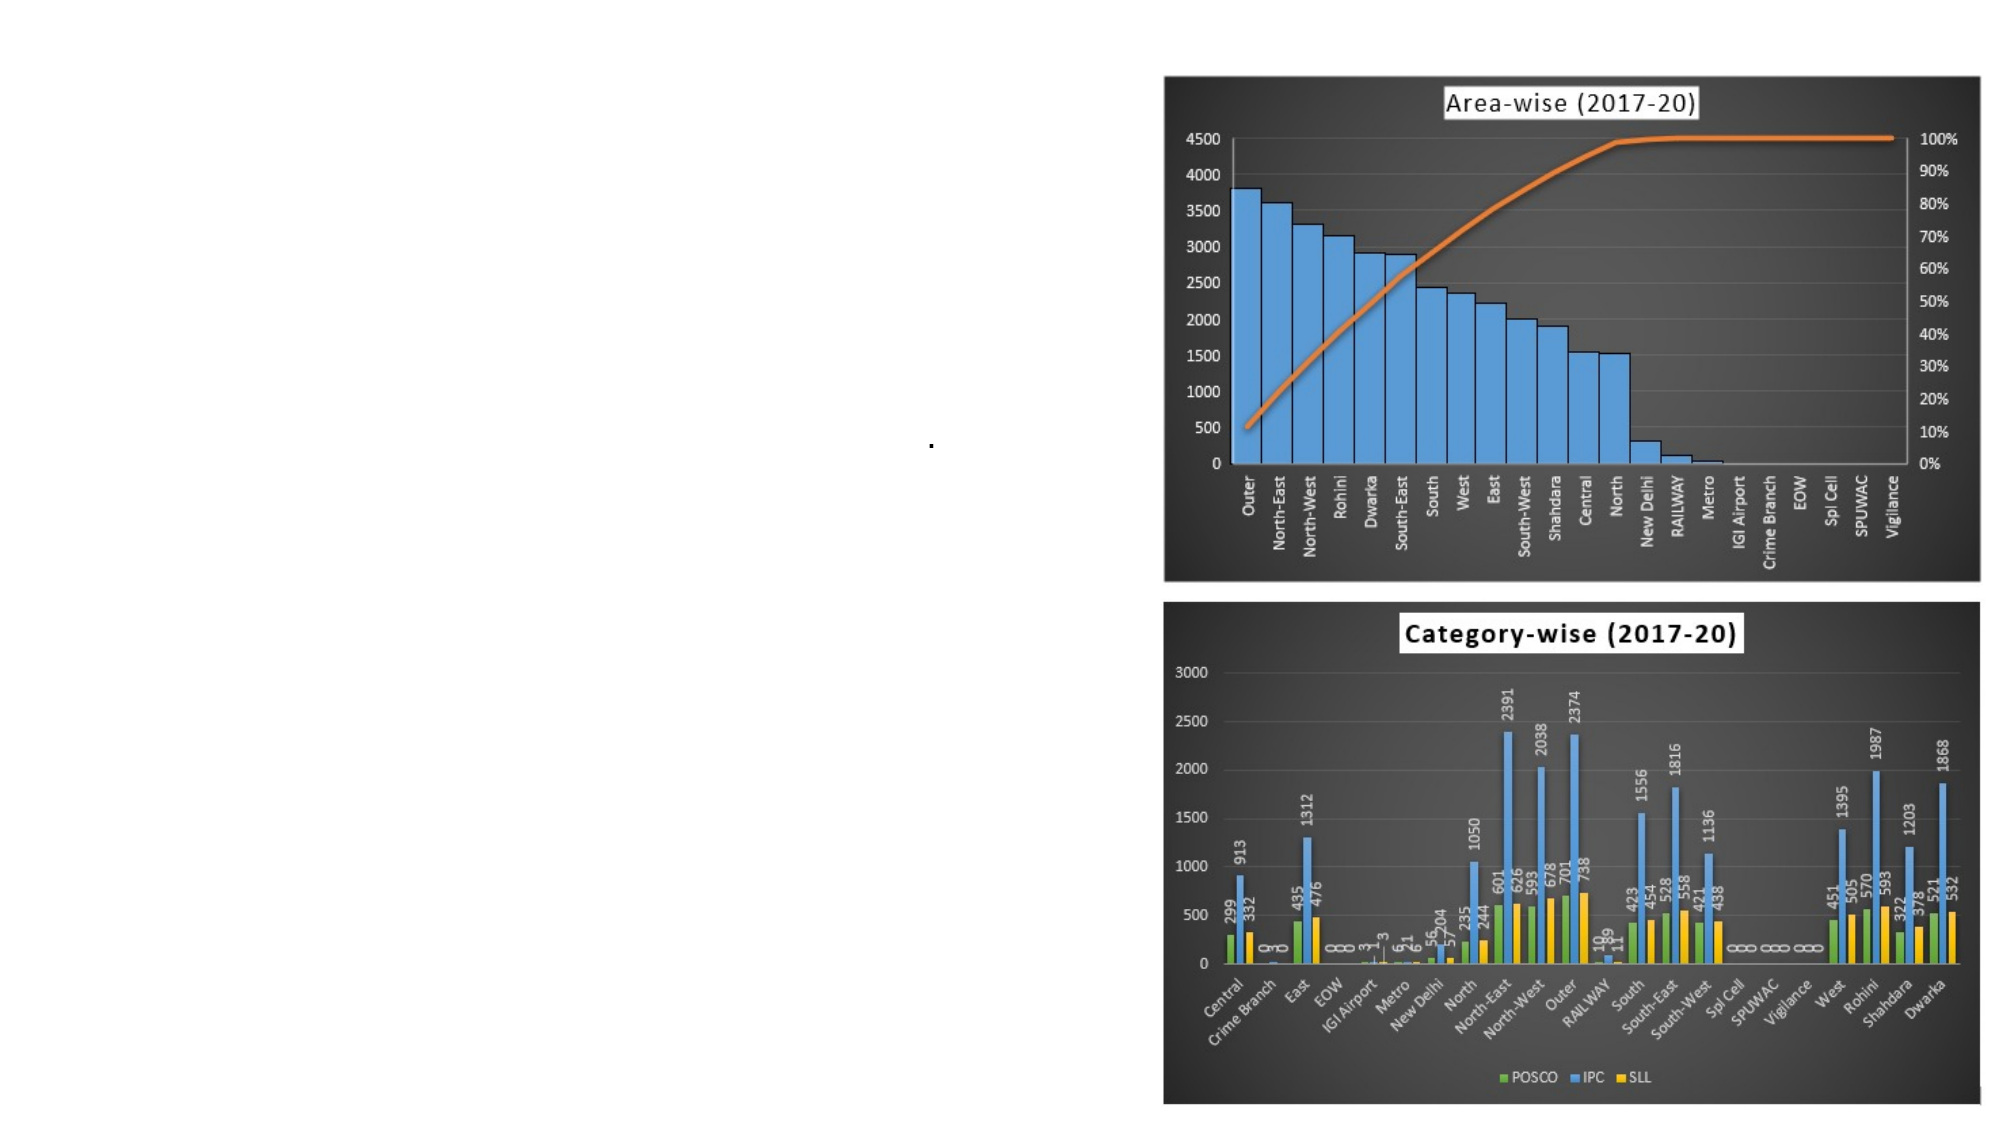

2. Crimes Against Children :
This Bar and line graph depicts the total number of crimes against children happening around the districts of Delhi. .
This triple bar graph clearly depicts that the crimes of IPC category is higher all over Delhi. Also, North-East and outer areas are worst places in terms of children's safety.